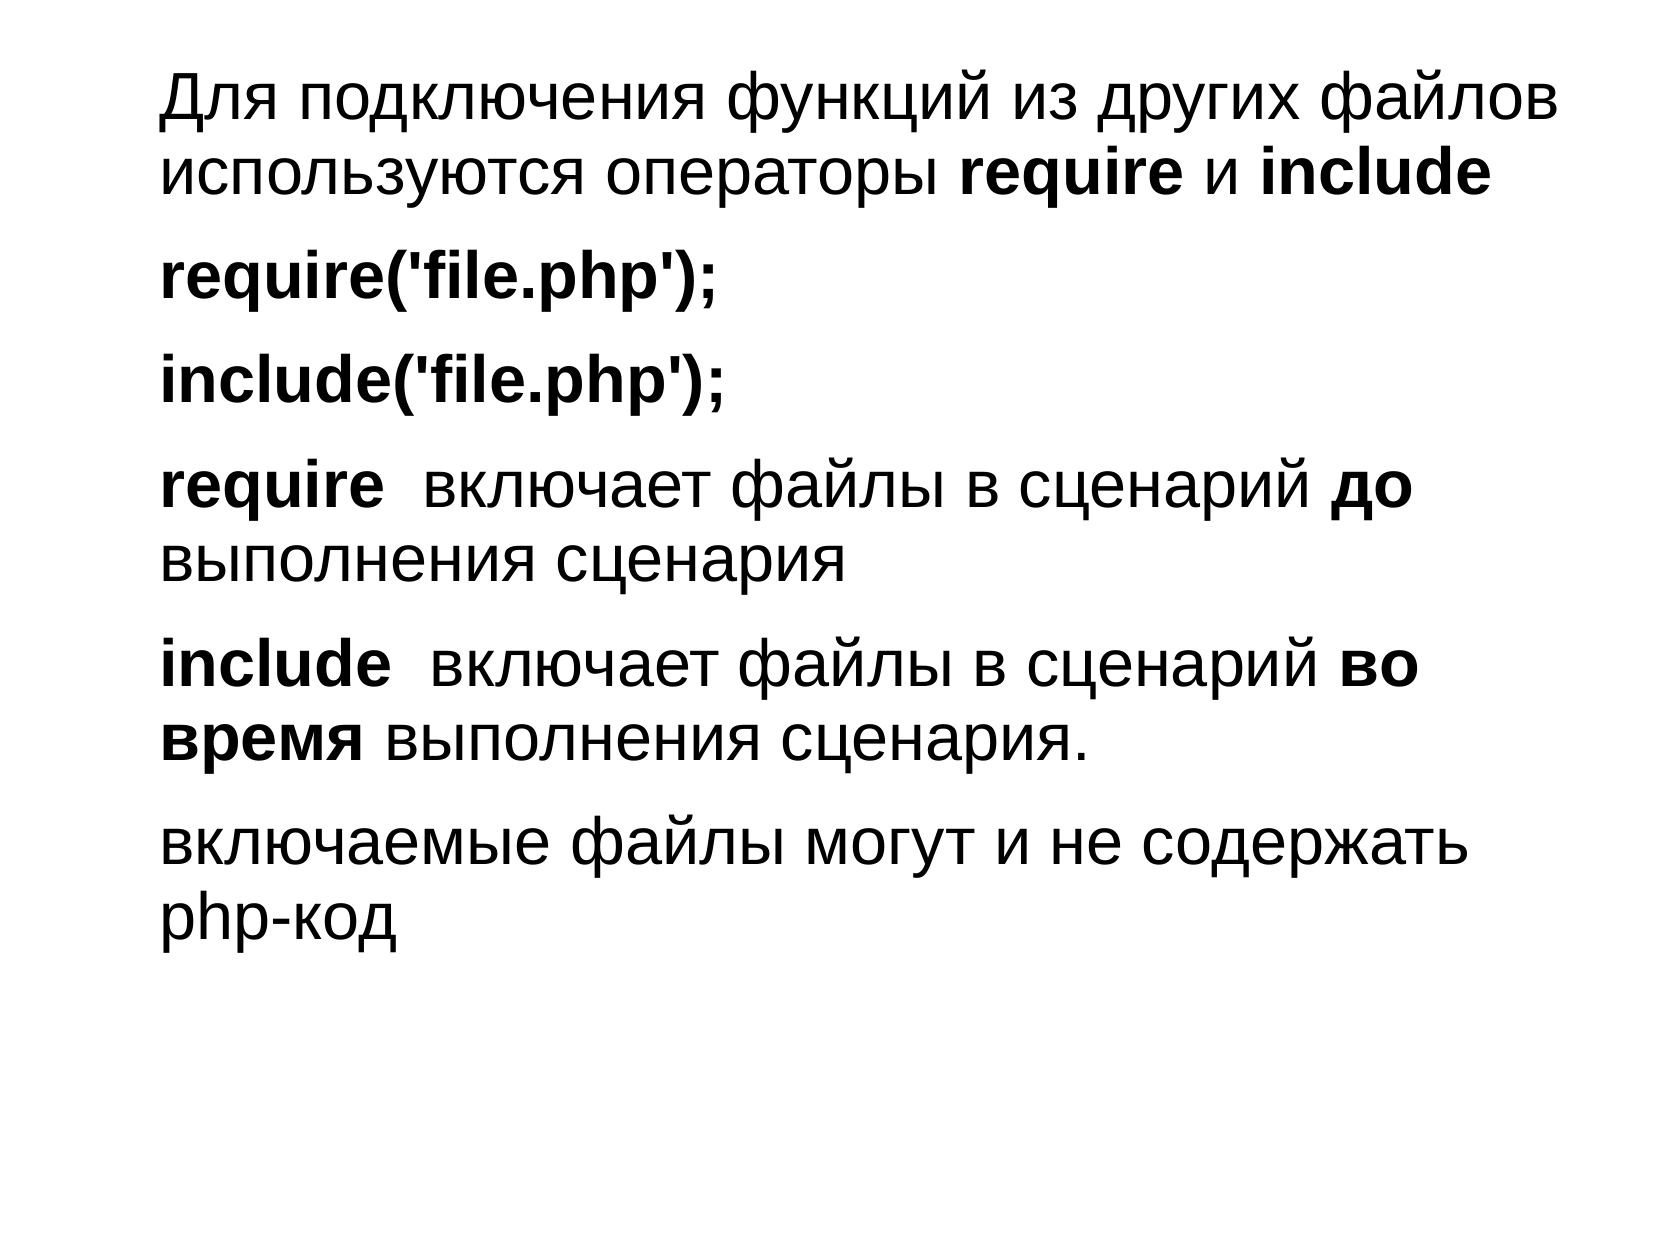

# Для подключения функций из других файлов используются операторы require и include
require('file.php');
include('file.php');
require включает файлы в сценарий до выполнения сценария
include включает файлы в сценарий во время выполнения сценария.
включаемые файлы могут и не содержать php-код